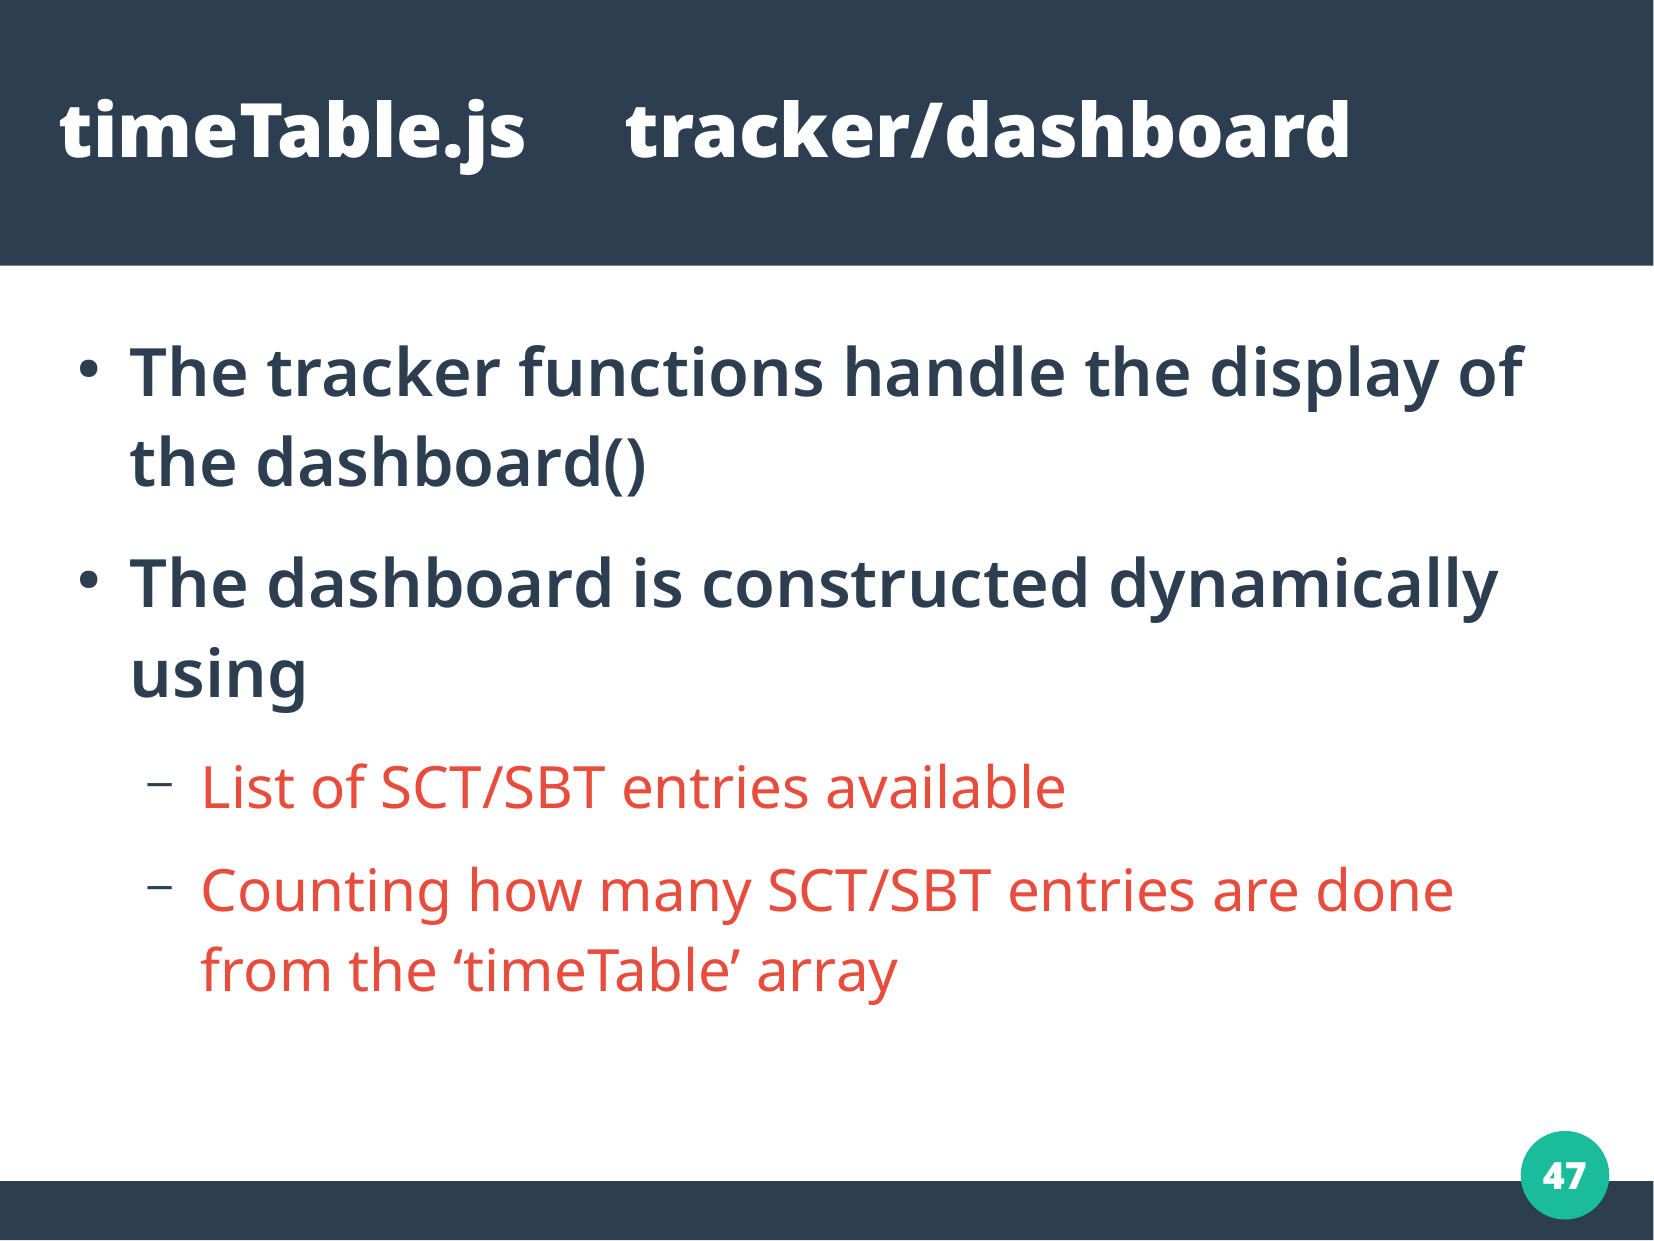

# timeTable.js tracker/dashboard
The tracker functions handle the display of the dashboard()
The dashboard is constructed dynamically using
List of SCT/SBT entries available
Counting how many SCT/SBT entries are done from the ‘timeTable’ array
47